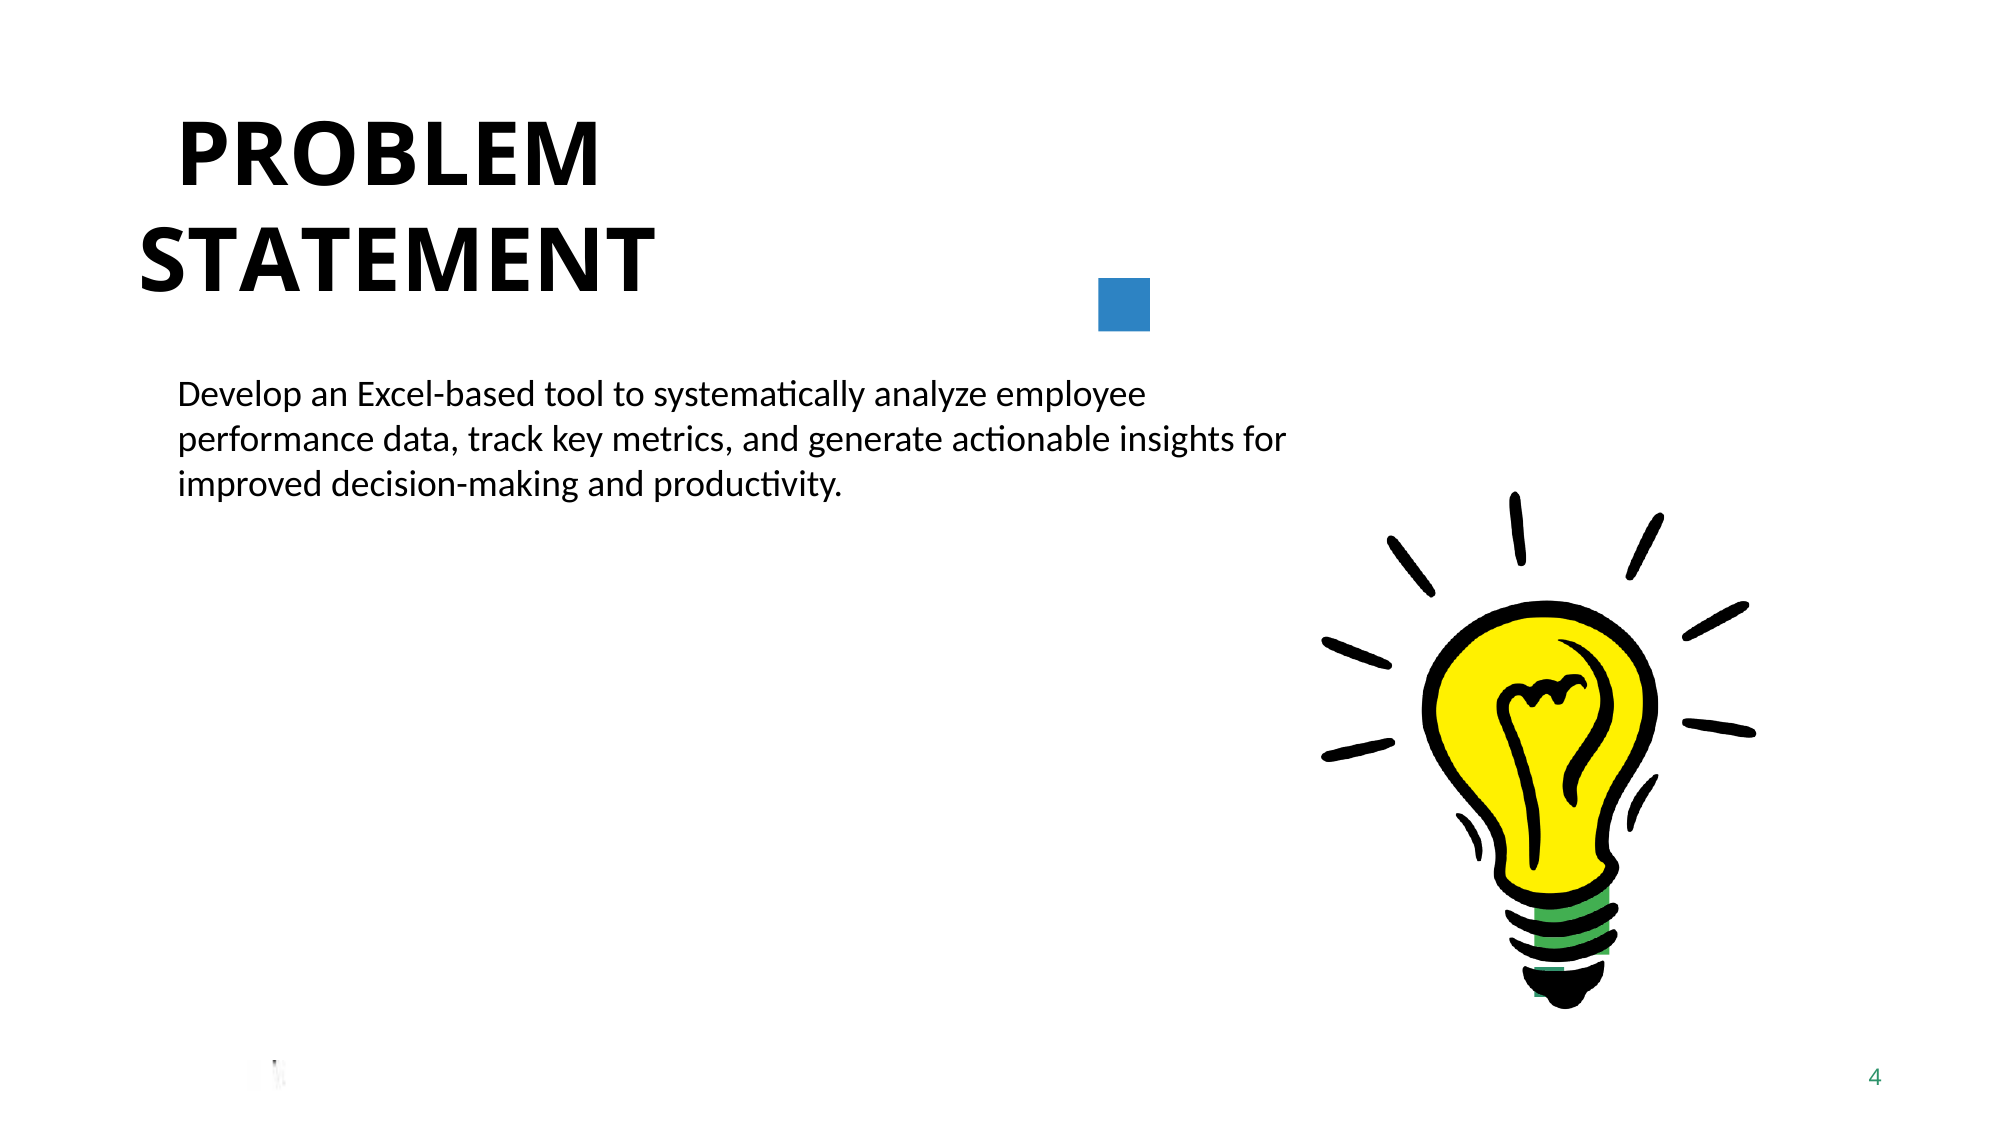

# PROBLEM	STATEMENT
Develop an Excel-based tool to systematically analyze employee performance data, track key metrics, and generate actionable insights for improved decision-making and productivity.